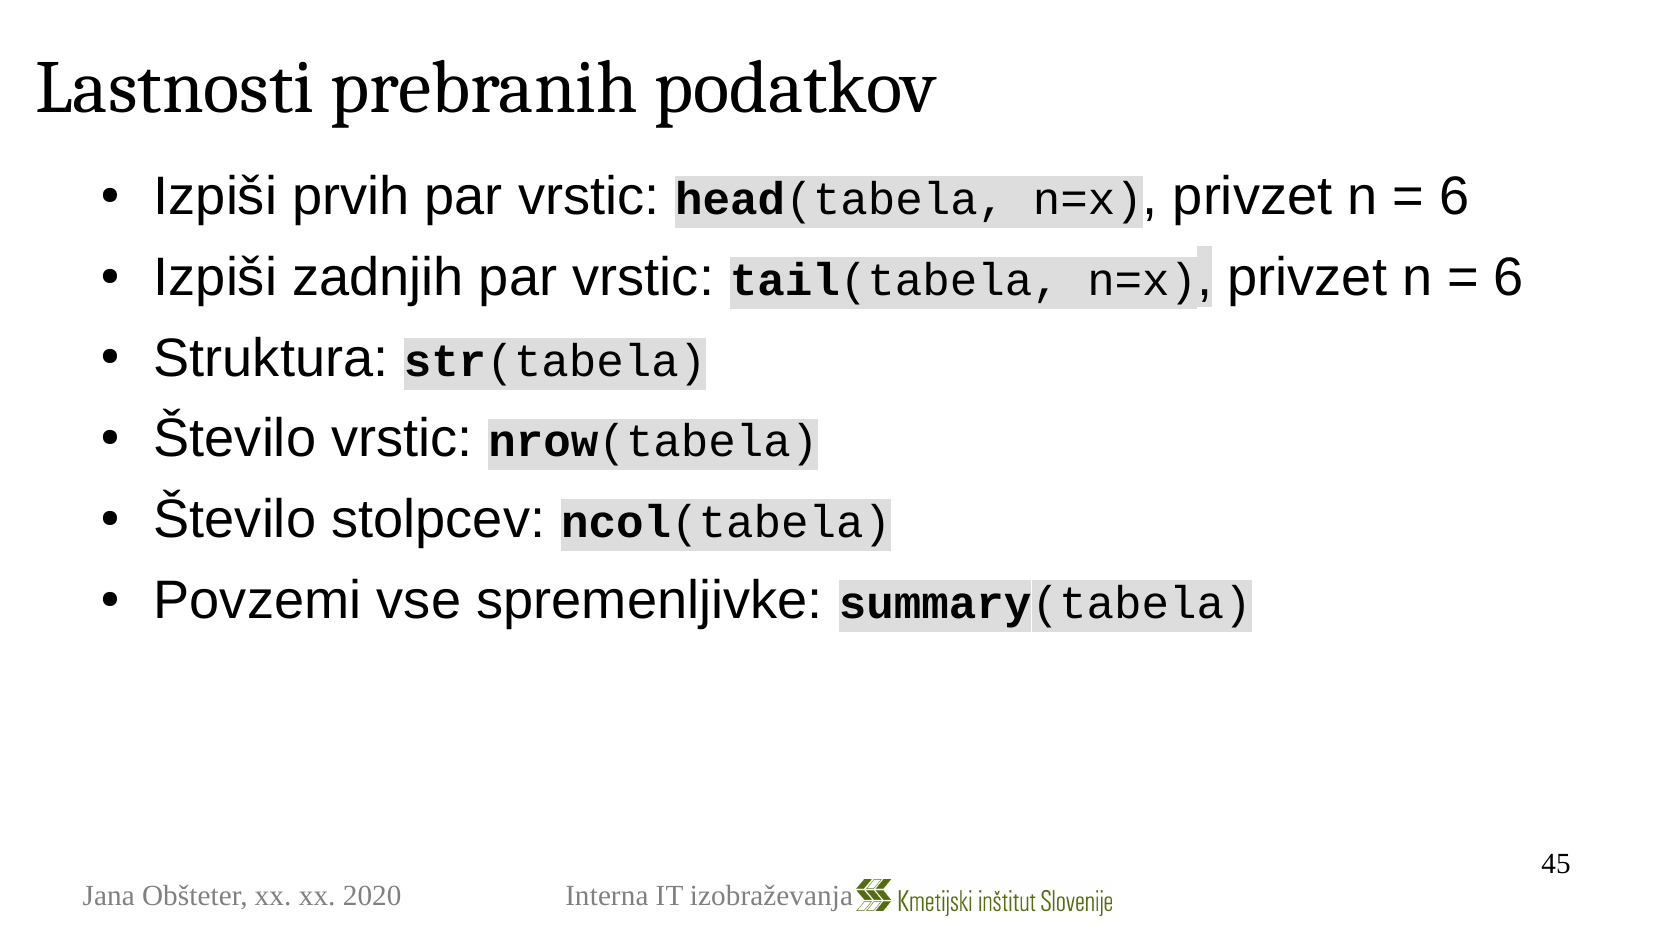

# Lastnosti prebranih podatkov
Izpiši prvih par vrstic: head(tabela, n=x), privzet n = 6
Izpiši zadnjih par vrstic: tail(tabela, n=x), privzet n = 6
Struktura: str(tabela)
Število vrstic: nrow(tabela)
Število stolpcev: ncol(tabela)
Povzemi vse spremenljivke: summary(tabela)
45